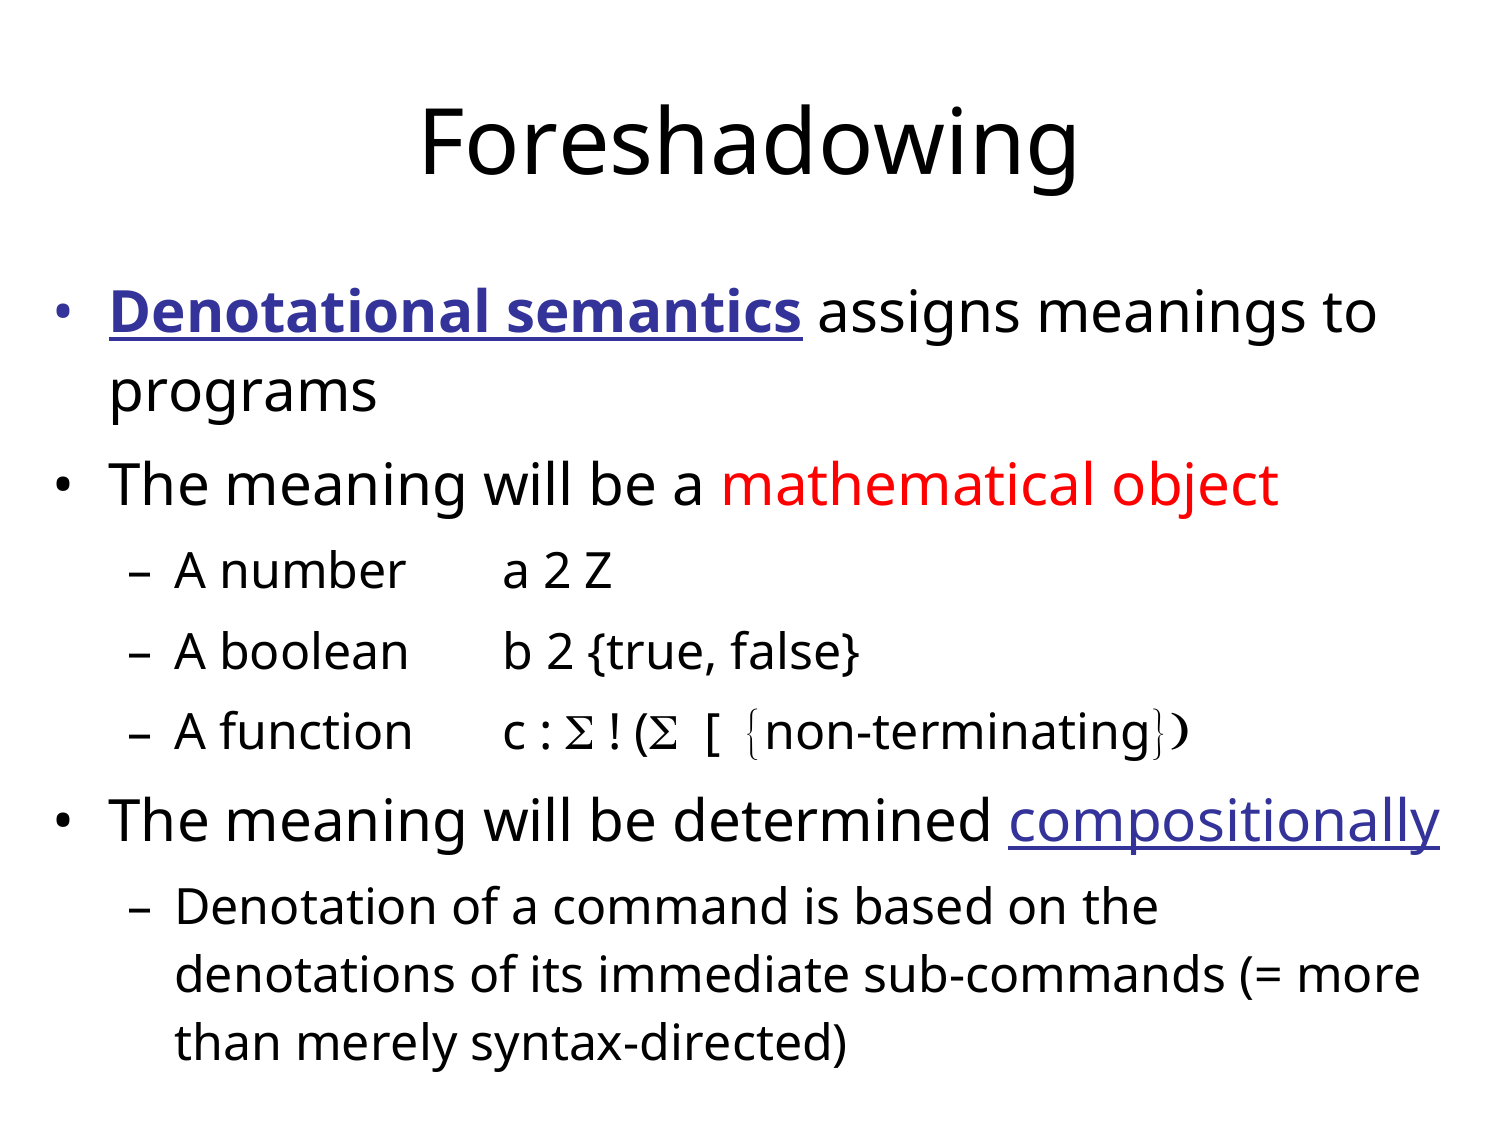

# Foreshadowing
Denotational semantics assigns meanings to programs
The meaning will be a mathematical object
A number 	a 2 Z
A boolean 	b 2 {true, false}
A function 	c :  ! ([non-terminating
The meaning will be determined compositionally
Denotation of a command is based on the denotations of its immediate sub-commands (= more than merely syntax-directed)